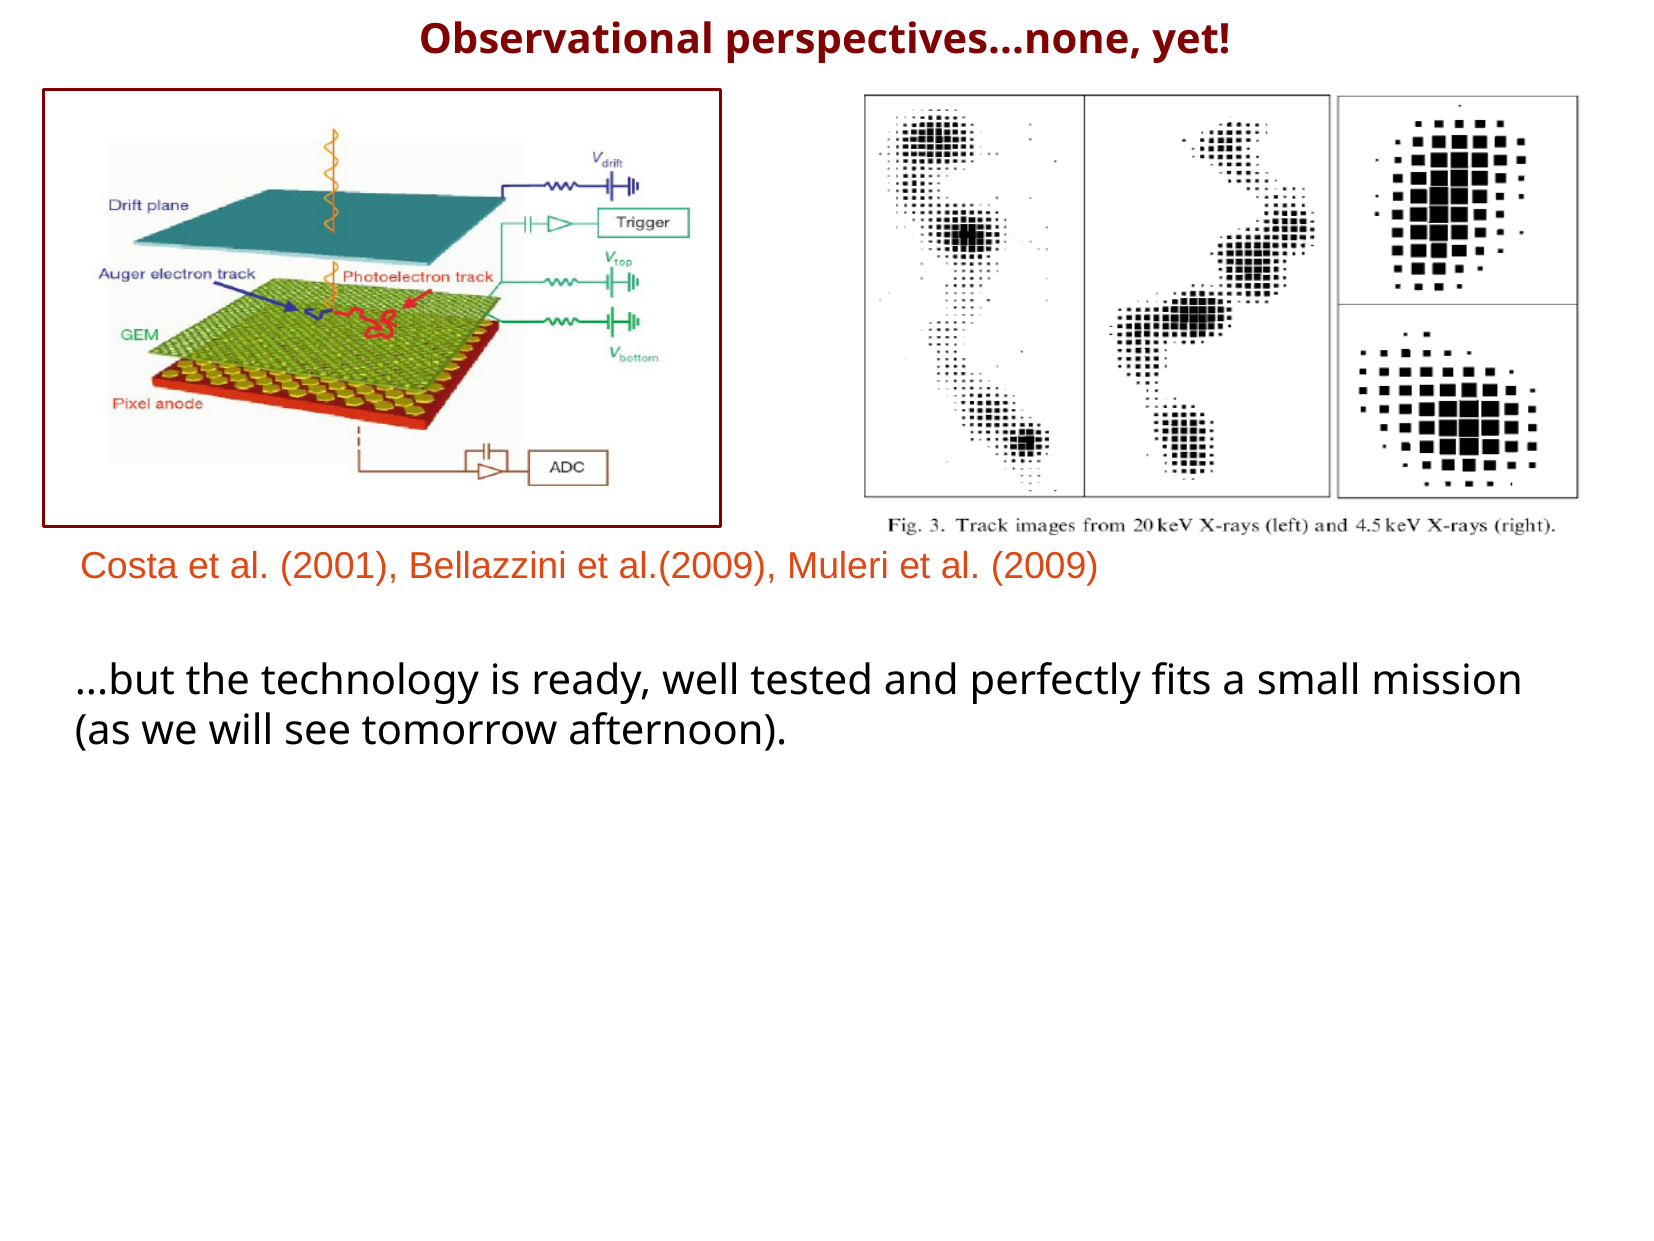

Observational perspectives...none, yet!
Costa et al. (2001), Bellazzini et al.(2009), Muleri et al. (2009)
...but the technology is ready, well tested and perfectly fits a small mission (as we will see tomorrow afternoon).